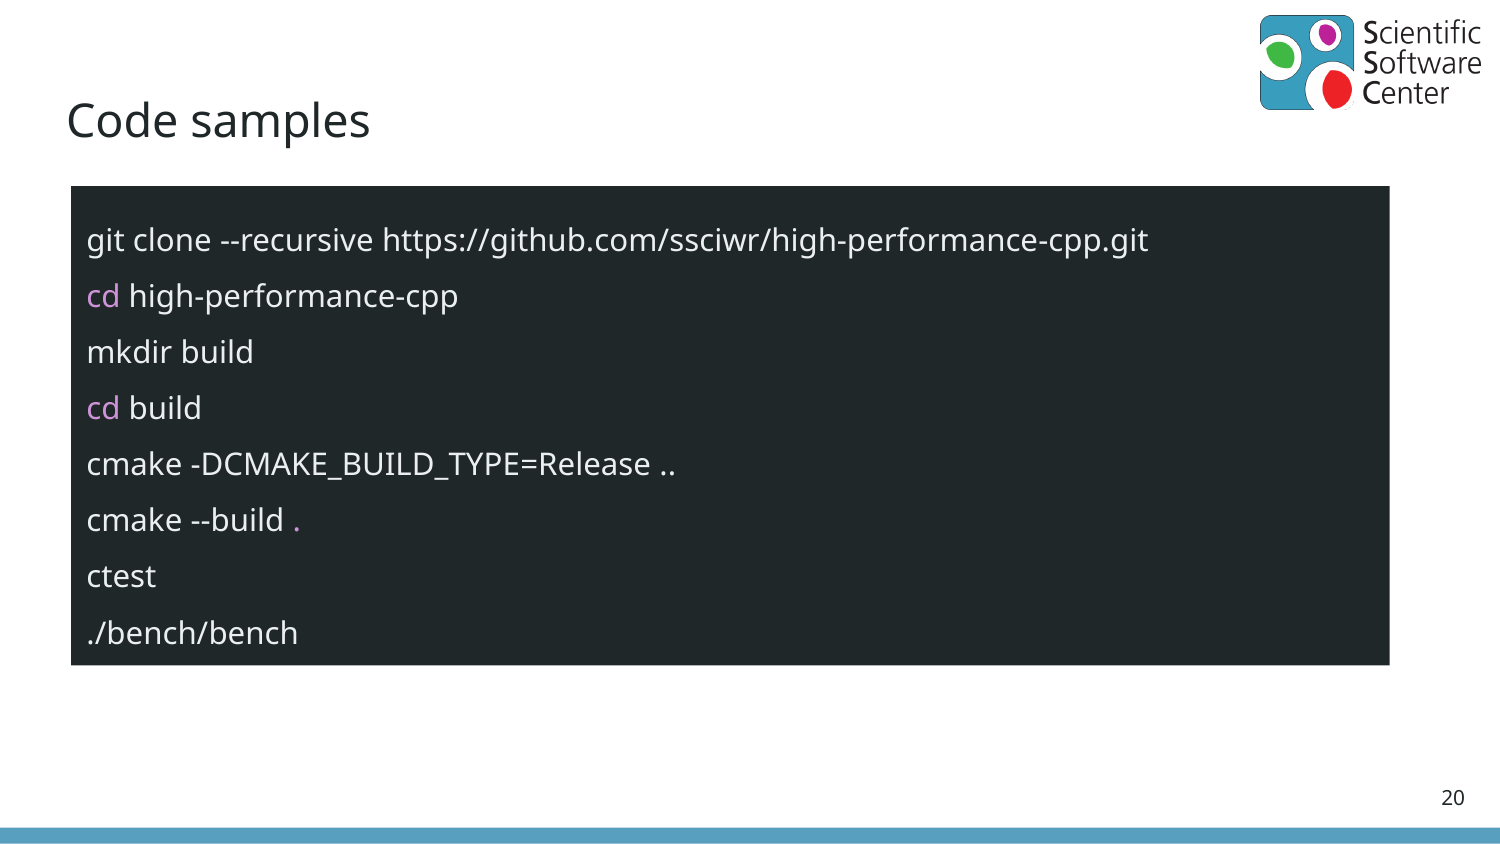

# Code samples
git clone --recursive https://github.com/ssciwr/high-performance-cpp.git
cd high-performance-cpp
mkdir build
cd build
cmake -DCMAKE_BUILD_TYPE=Release ..
cmake --build .
ctest
./bench/bench